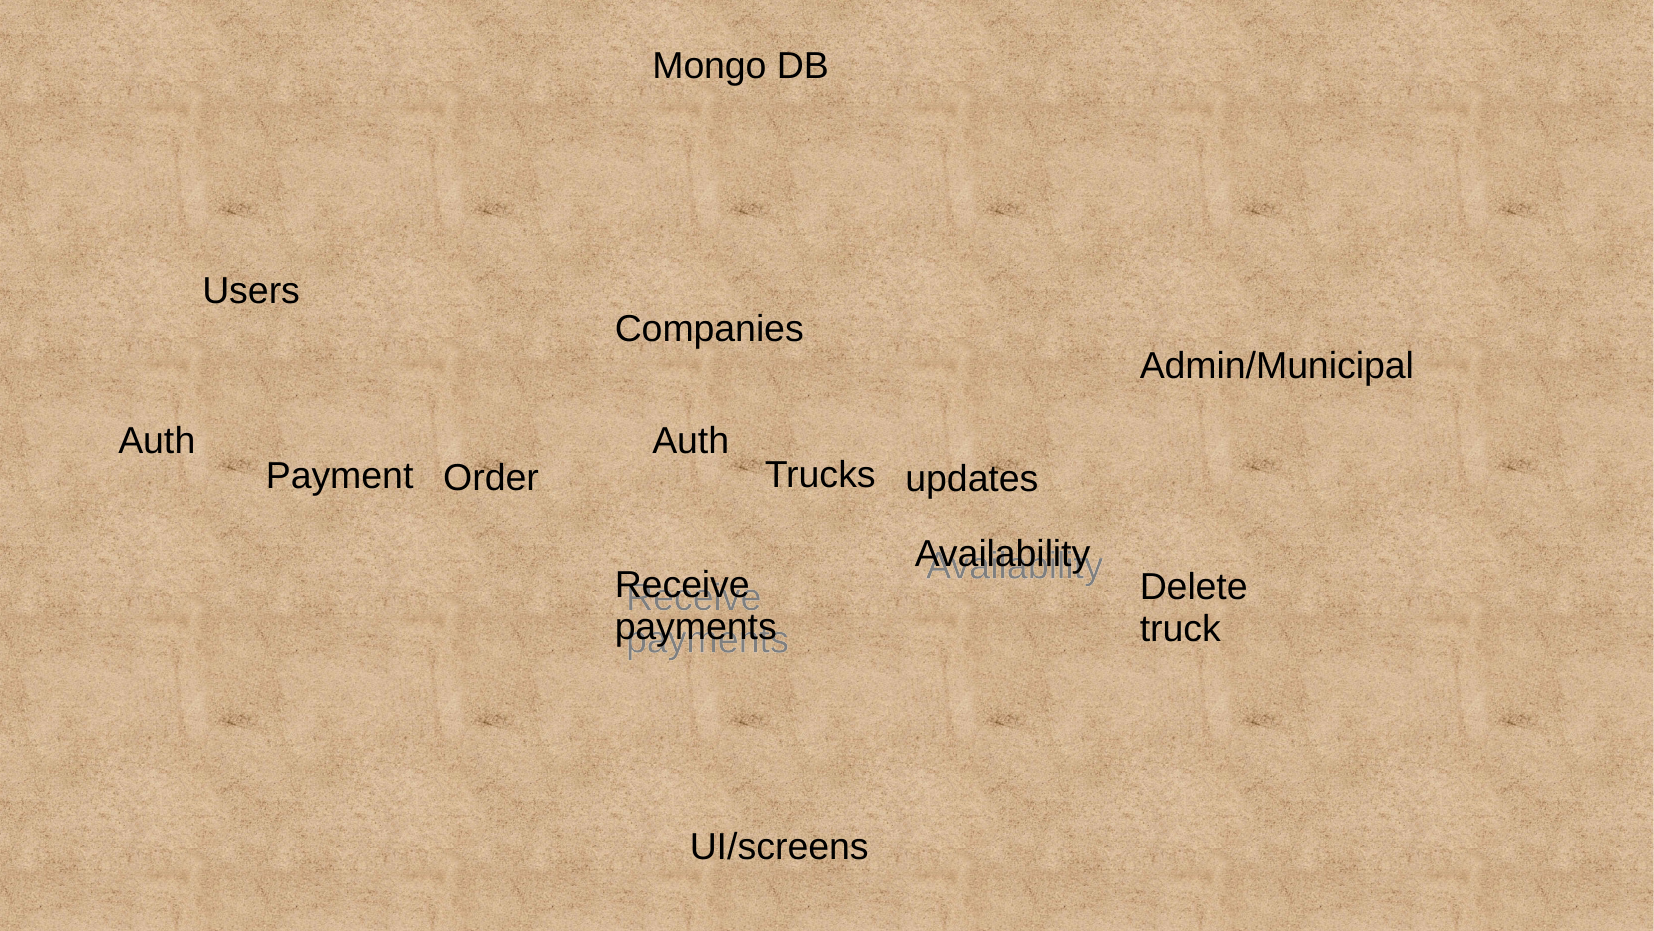

Mongo DB
Users
Companies
Admin/Municipal
Auth
Auth
Trucks
Payment
Order
updates
Availability
Receive payments
Delete
truck
UI/screens